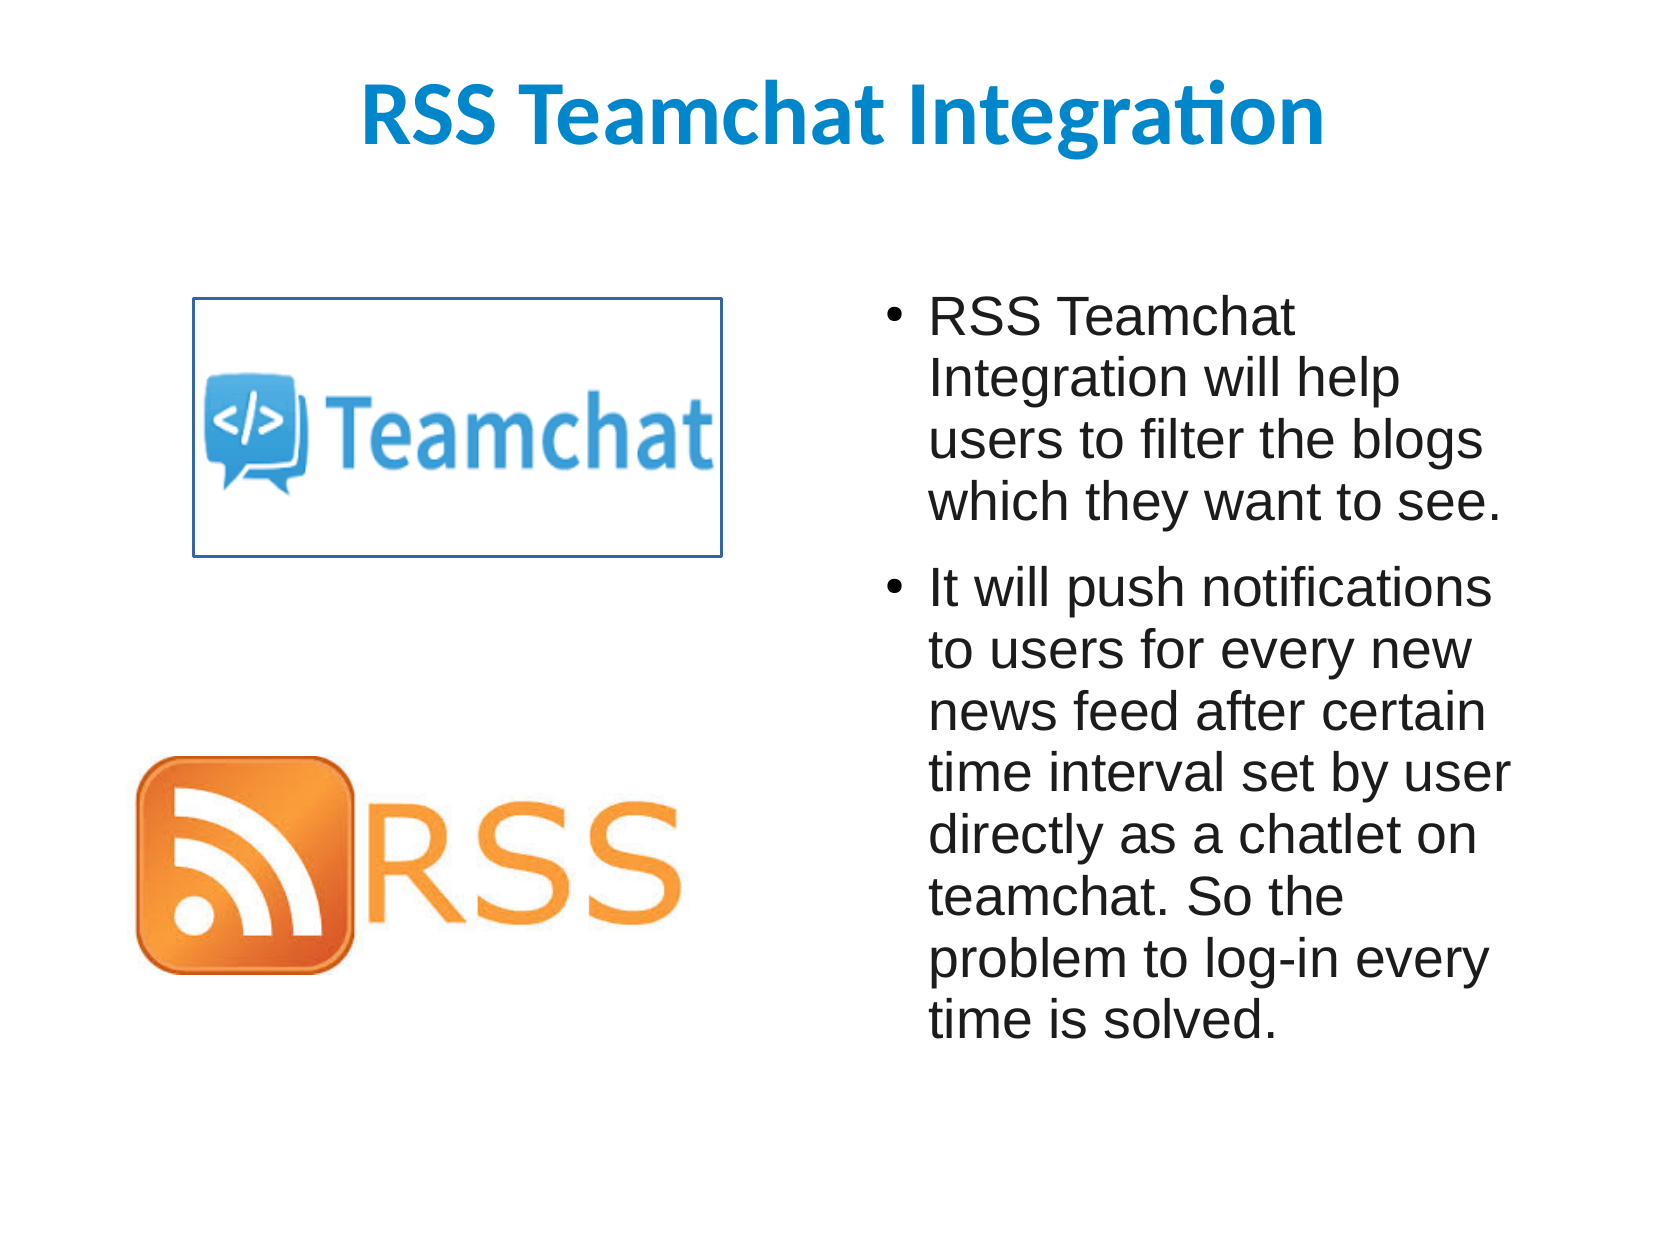

# RSS Teamchat Integration
RSS Teamchat Integration will help users to filter the blogs which they want to see.
It will push notifications to users for every new news feed after certain time interval set by user directly as a chatlet on teamchat. So the problem to log-in every time is solved.